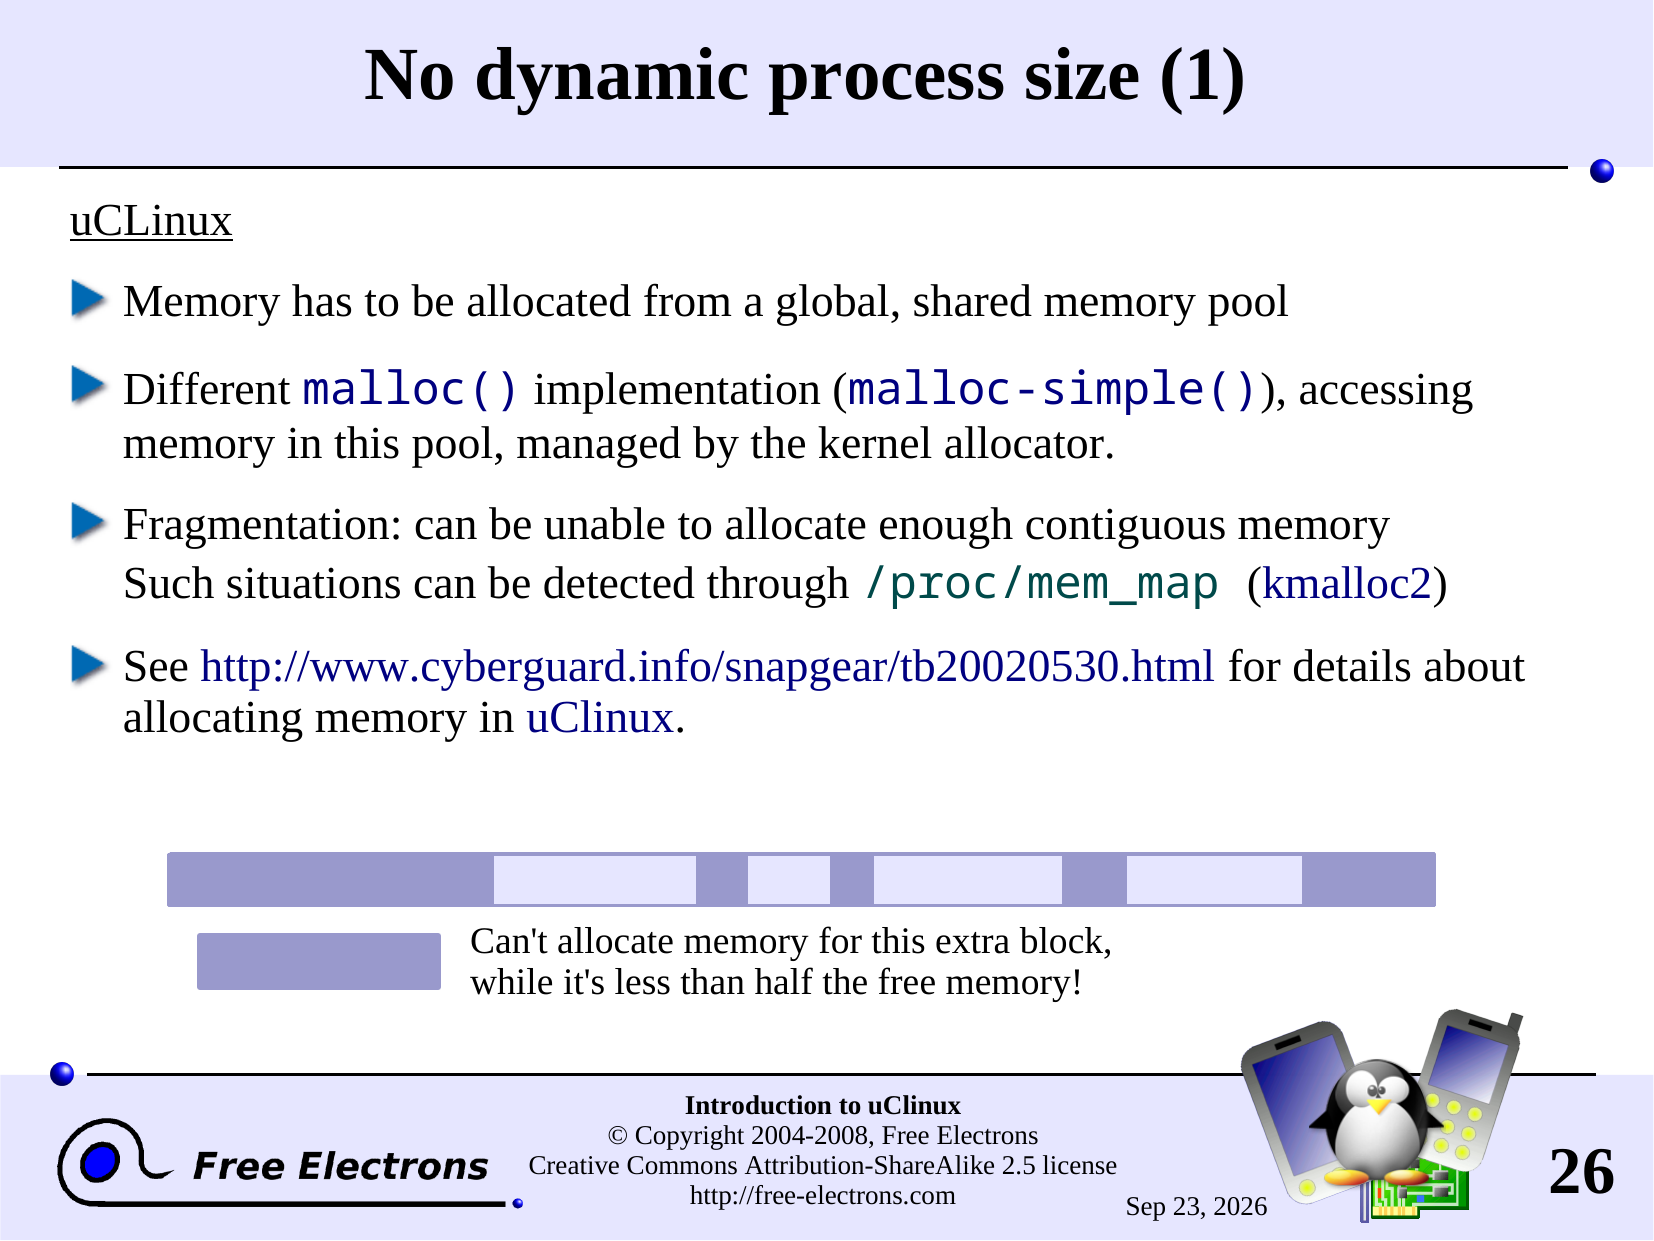

# No dynamic process size (1)
uCLinux
Memory has to be allocated from a global, shared memory pool
Different malloc() implementation (malloc-simple()), accessing memory in this pool, managed by the kernel allocator.
Fragmentation: can be unable to allocate enough contiguous memory
Such situations can be detected through /proc/mem_map (kmalloc2)
See http://www.cyberguard.info/snapgear/tb20020530.html for details about allocating memory in uClinux.
Can't allocate memory for this extra block,
while it's less than half the free memory!